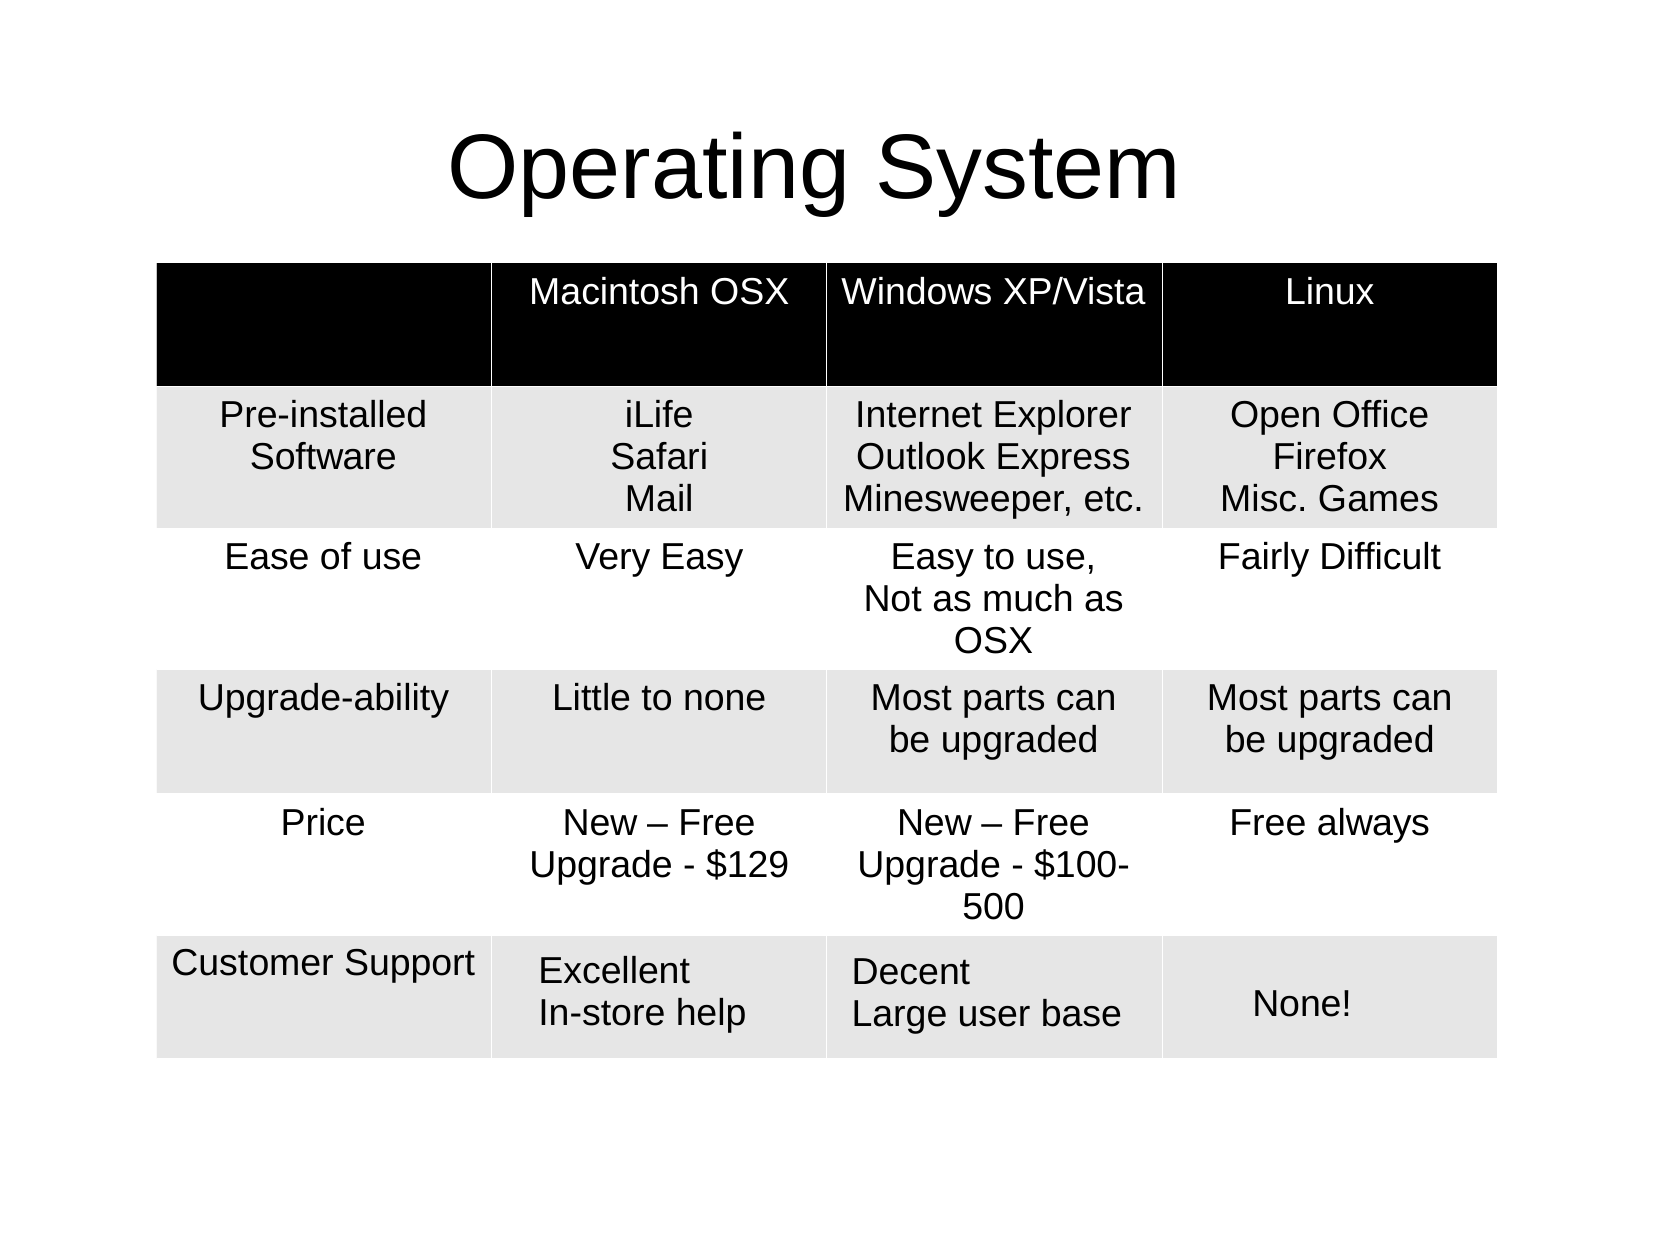

# Operating System
Excellent
In-store help
Decent
Large user base
None!